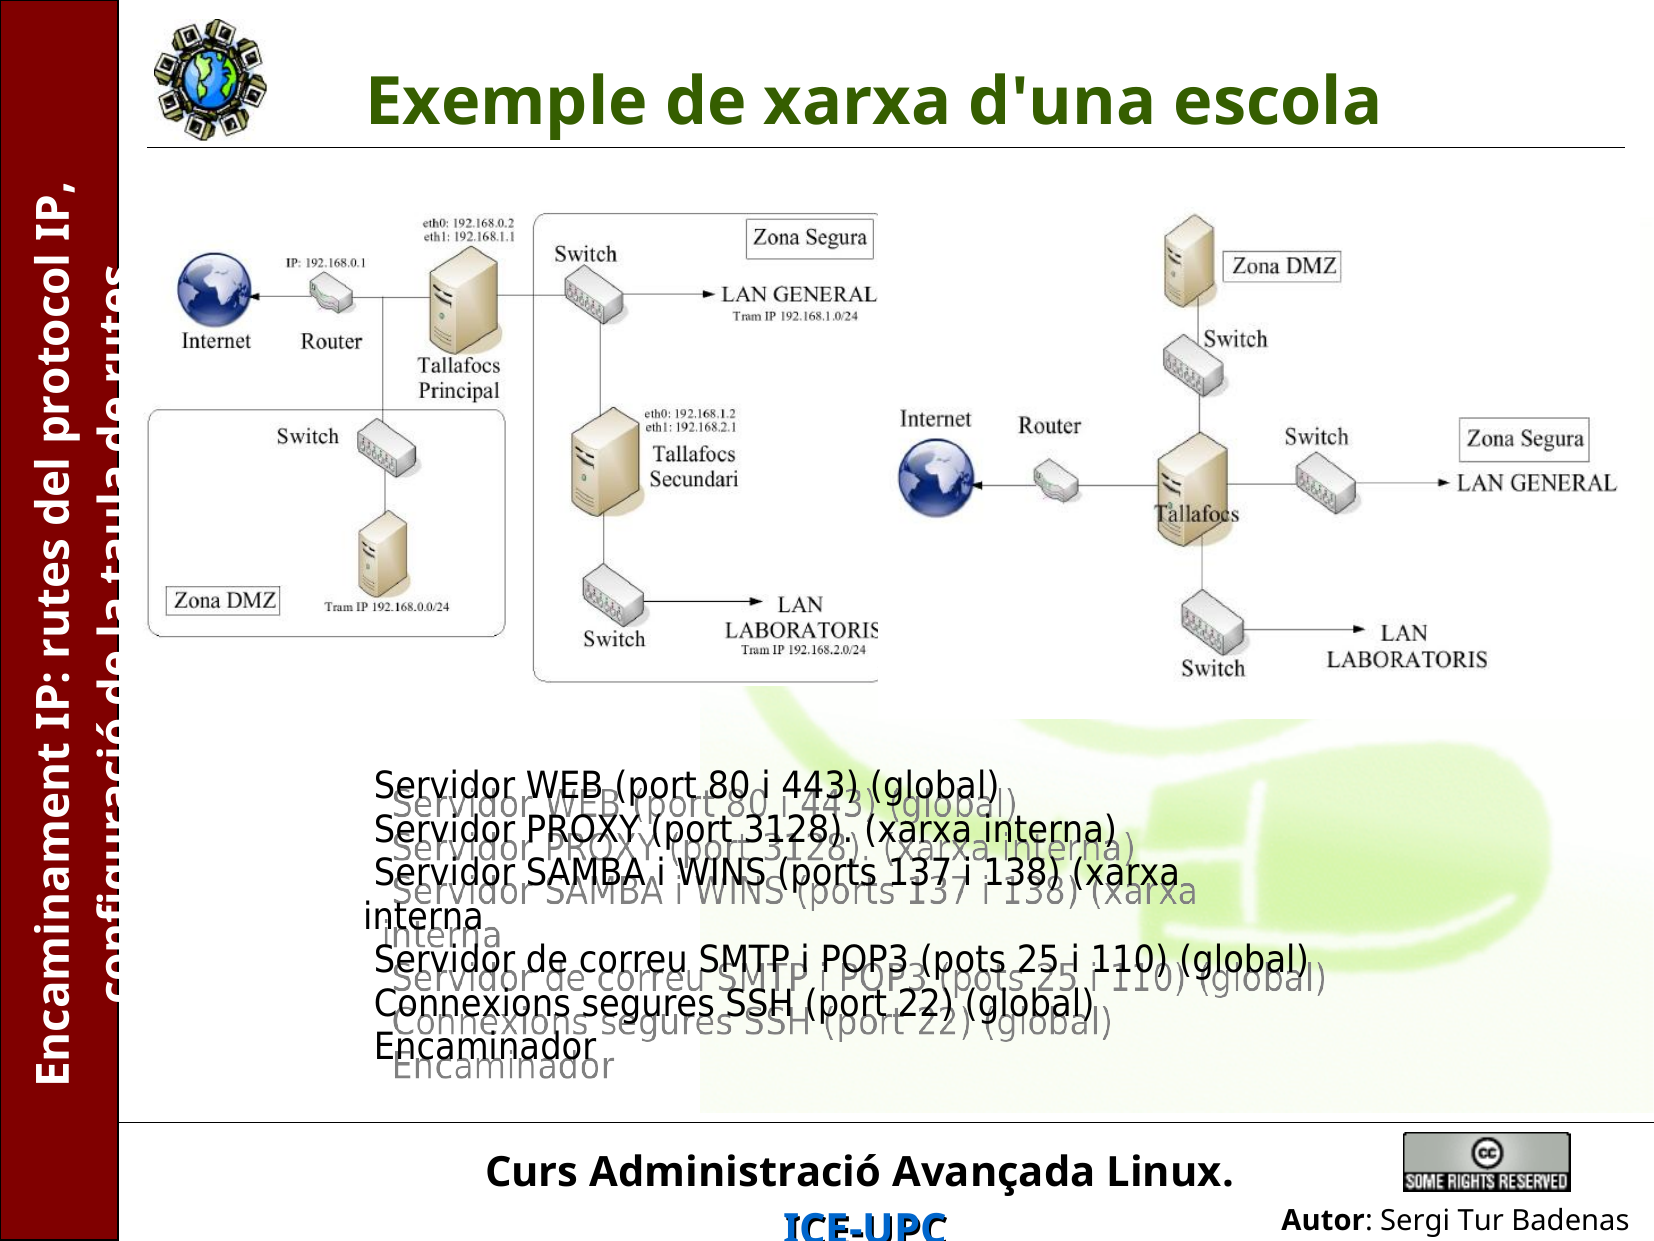

# Exemple de xarxa d'una escola
 Servidor WEB (port 80 i 443) (global)
 Servidor PROXY (port 3128). (xarxa interna)
 Servidor SAMBA i WINS (ports 137 i 138) (xarxa interna
 Servidor de correu SMTP i POP3 (pots 25 i 110) (global)
 Connexions segures SSH (port 22) (global)
 Encaminador